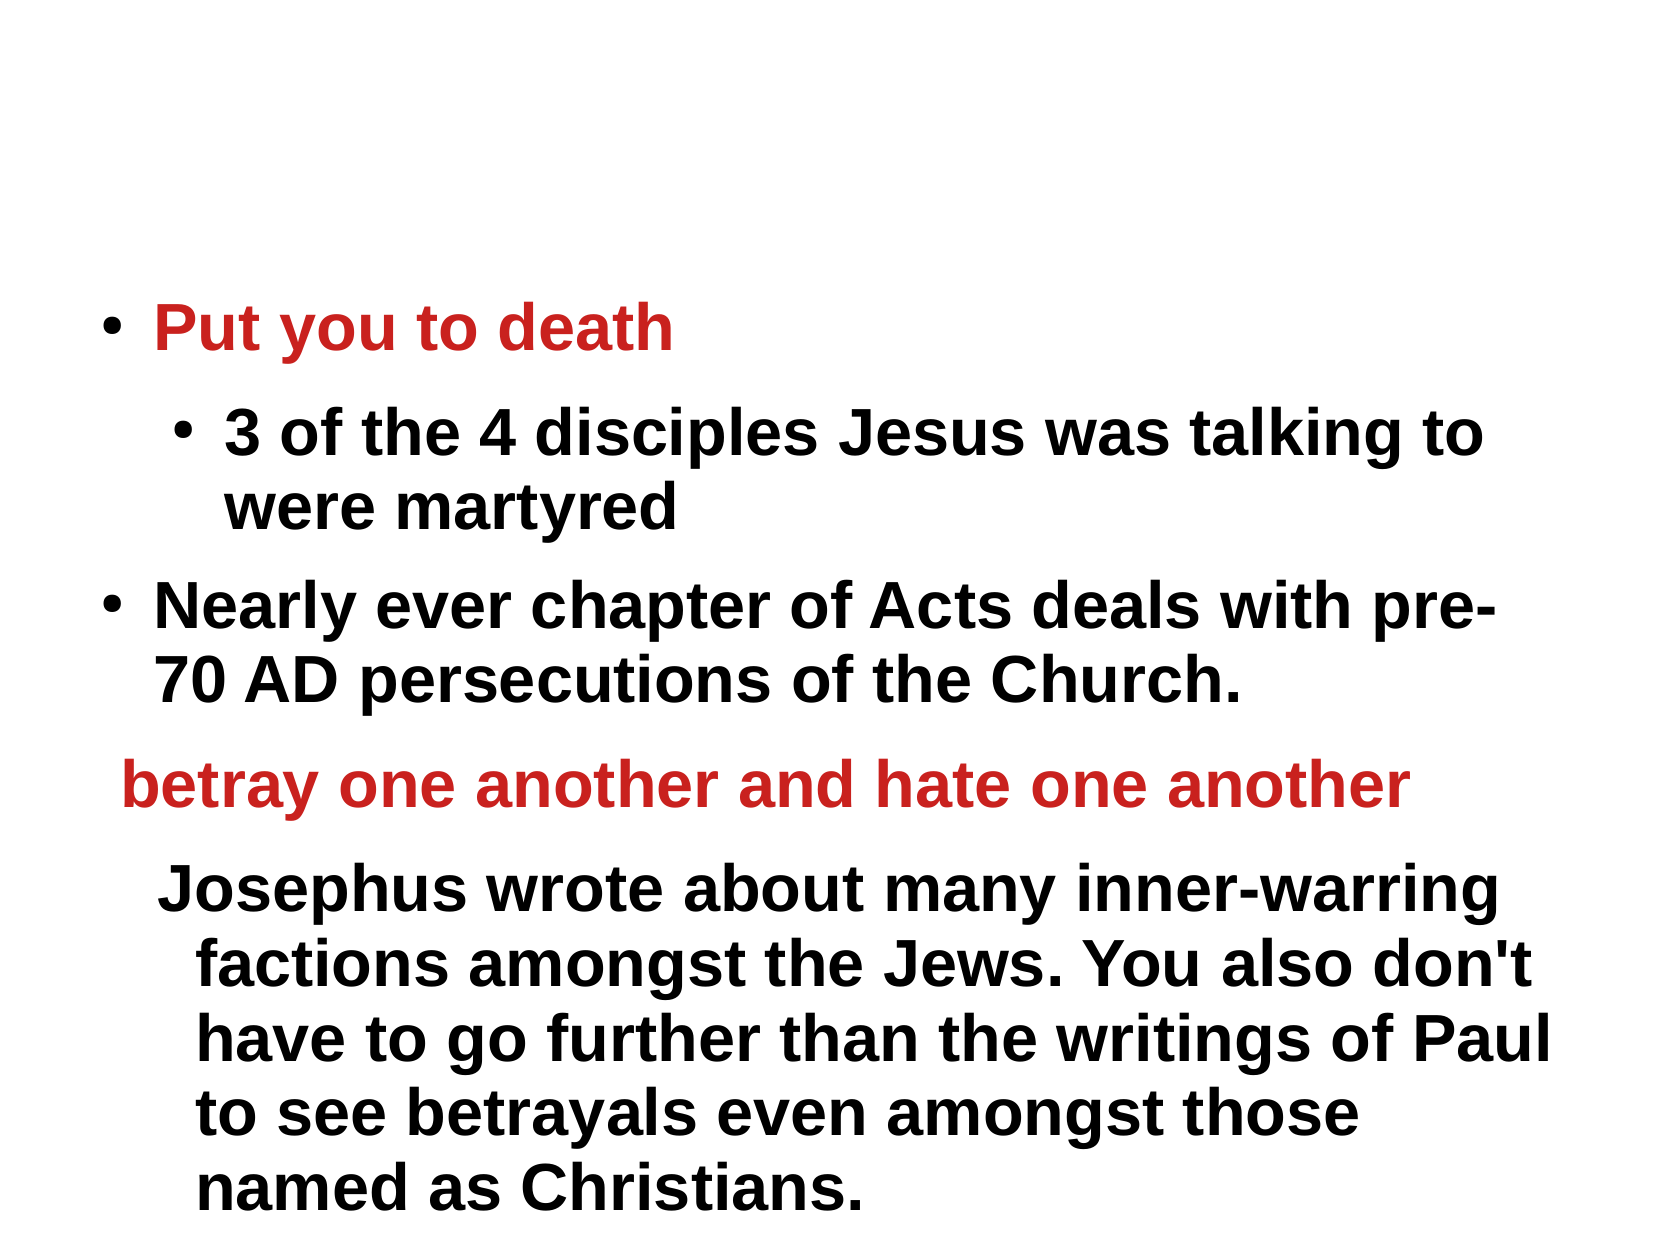

#
Put you to death
3 of the 4 disciples Jesus was talking to were martyred
Nearly ever chapter of Acts deals with pre-70 AD persecutions of the Church.
betray one another and hate one another
Josephus wrote about many inner-warring factions amongst the Jews. You also don't have to go further than the writings of Paul to see betrayals even amongst those named as Christians.